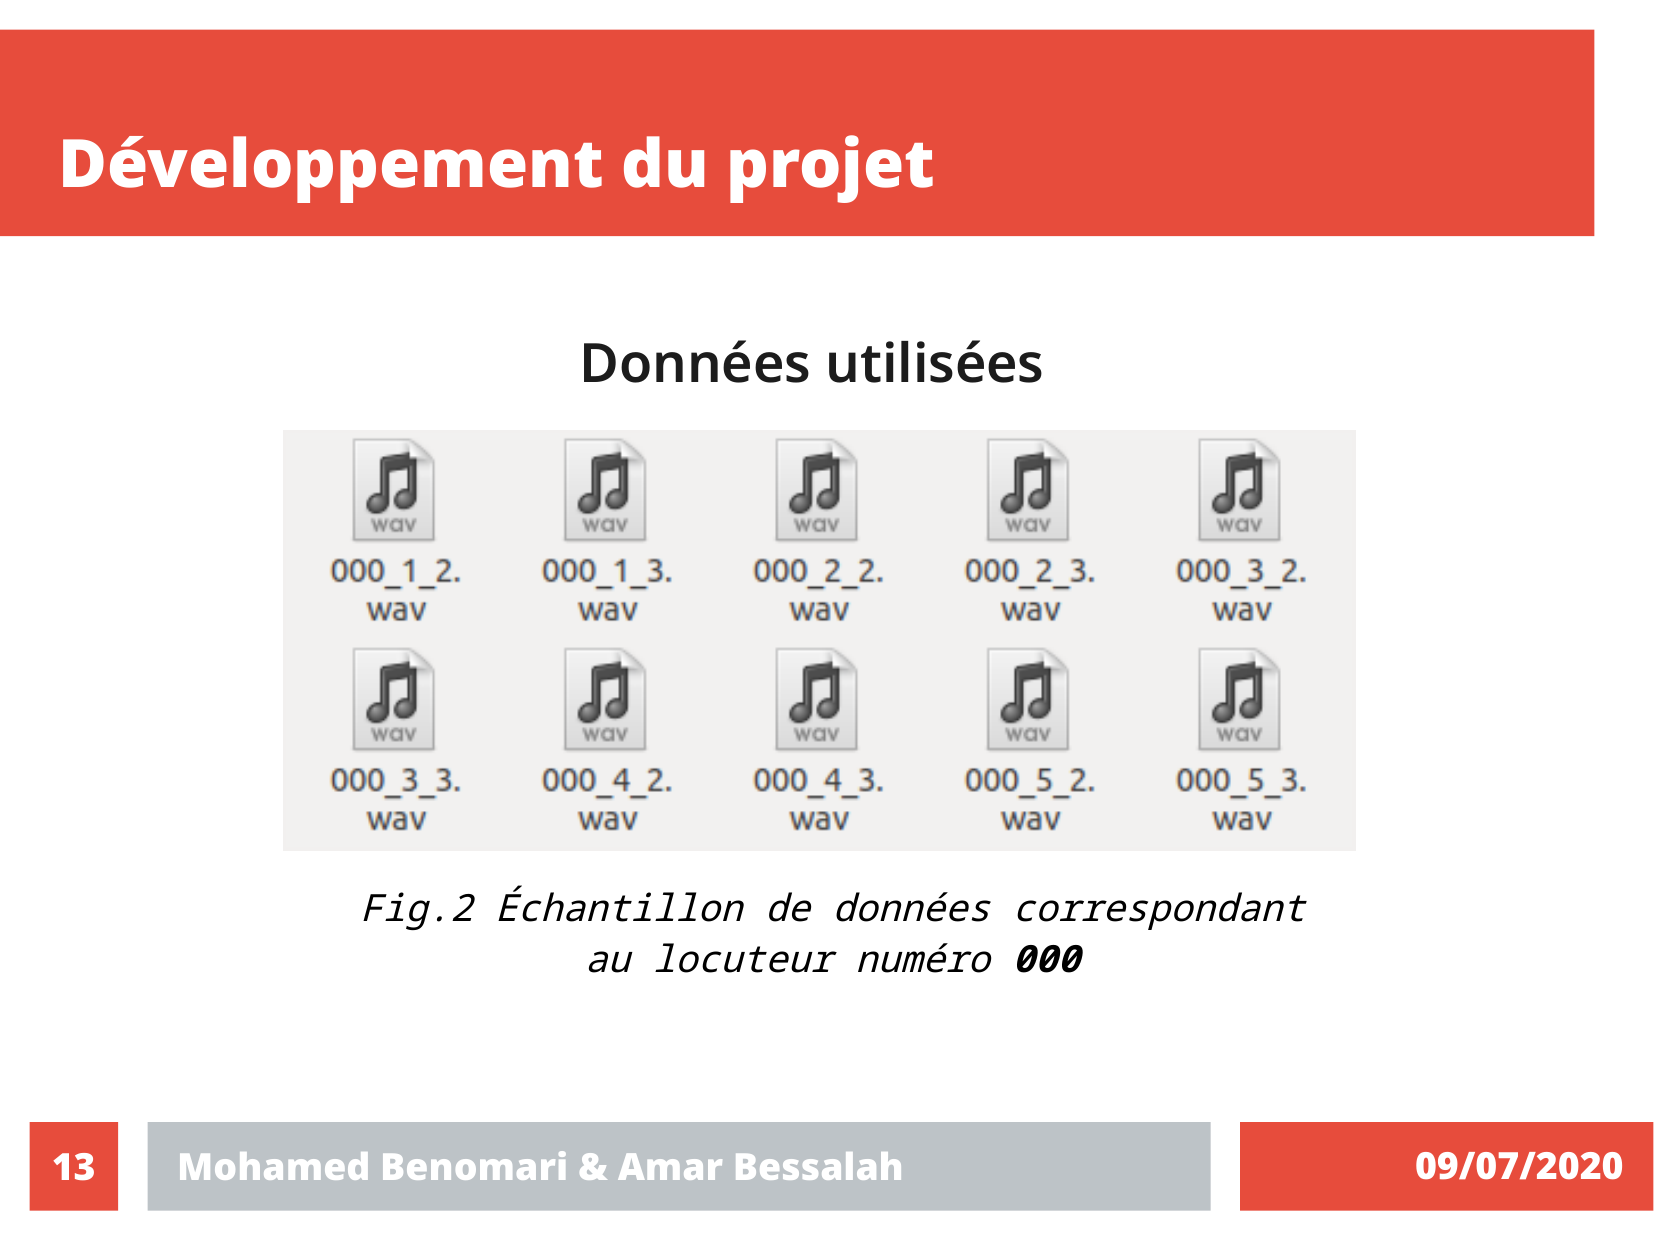

# Développement du projet
Données utilisées
Fig.2 Échantillon de données correspondant au locuteur numéro 000
13
Mohamed Benomari & Amar Bessalah
09/07/2020